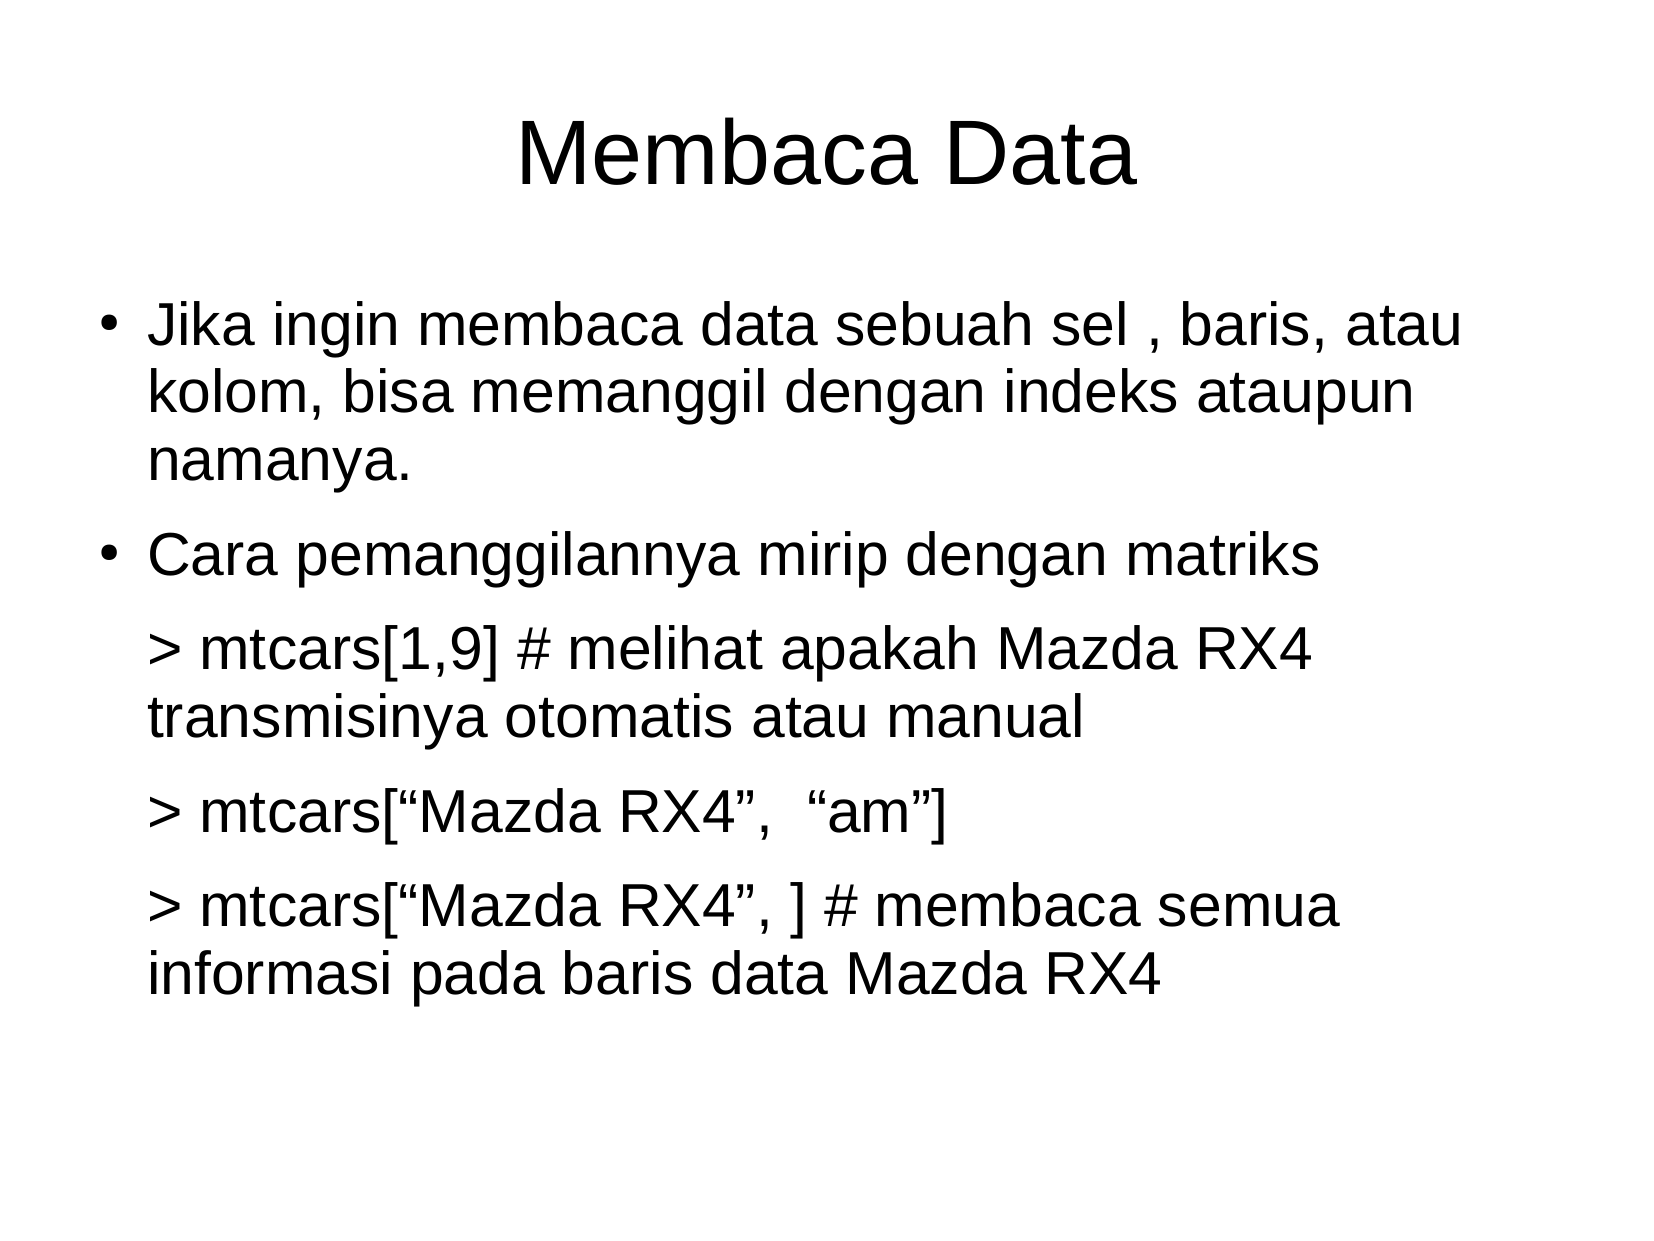

# Membaca Data
Jika ingin membaca data sebuah sel , baris, atau kolom, bisa memanggil dengan indeks ataupun namanya.
Cara pemanggilannya mirip dengan matriks
> mtcars[1,9] # melihat apakah Mazda RX4 transmisinya otomatis atau manual
> mtcars[“Mazda RX4”, “am”]
> mtcars[“Mazda RX4”, ] # membaca semua informasi pada baris data Mazda RX4